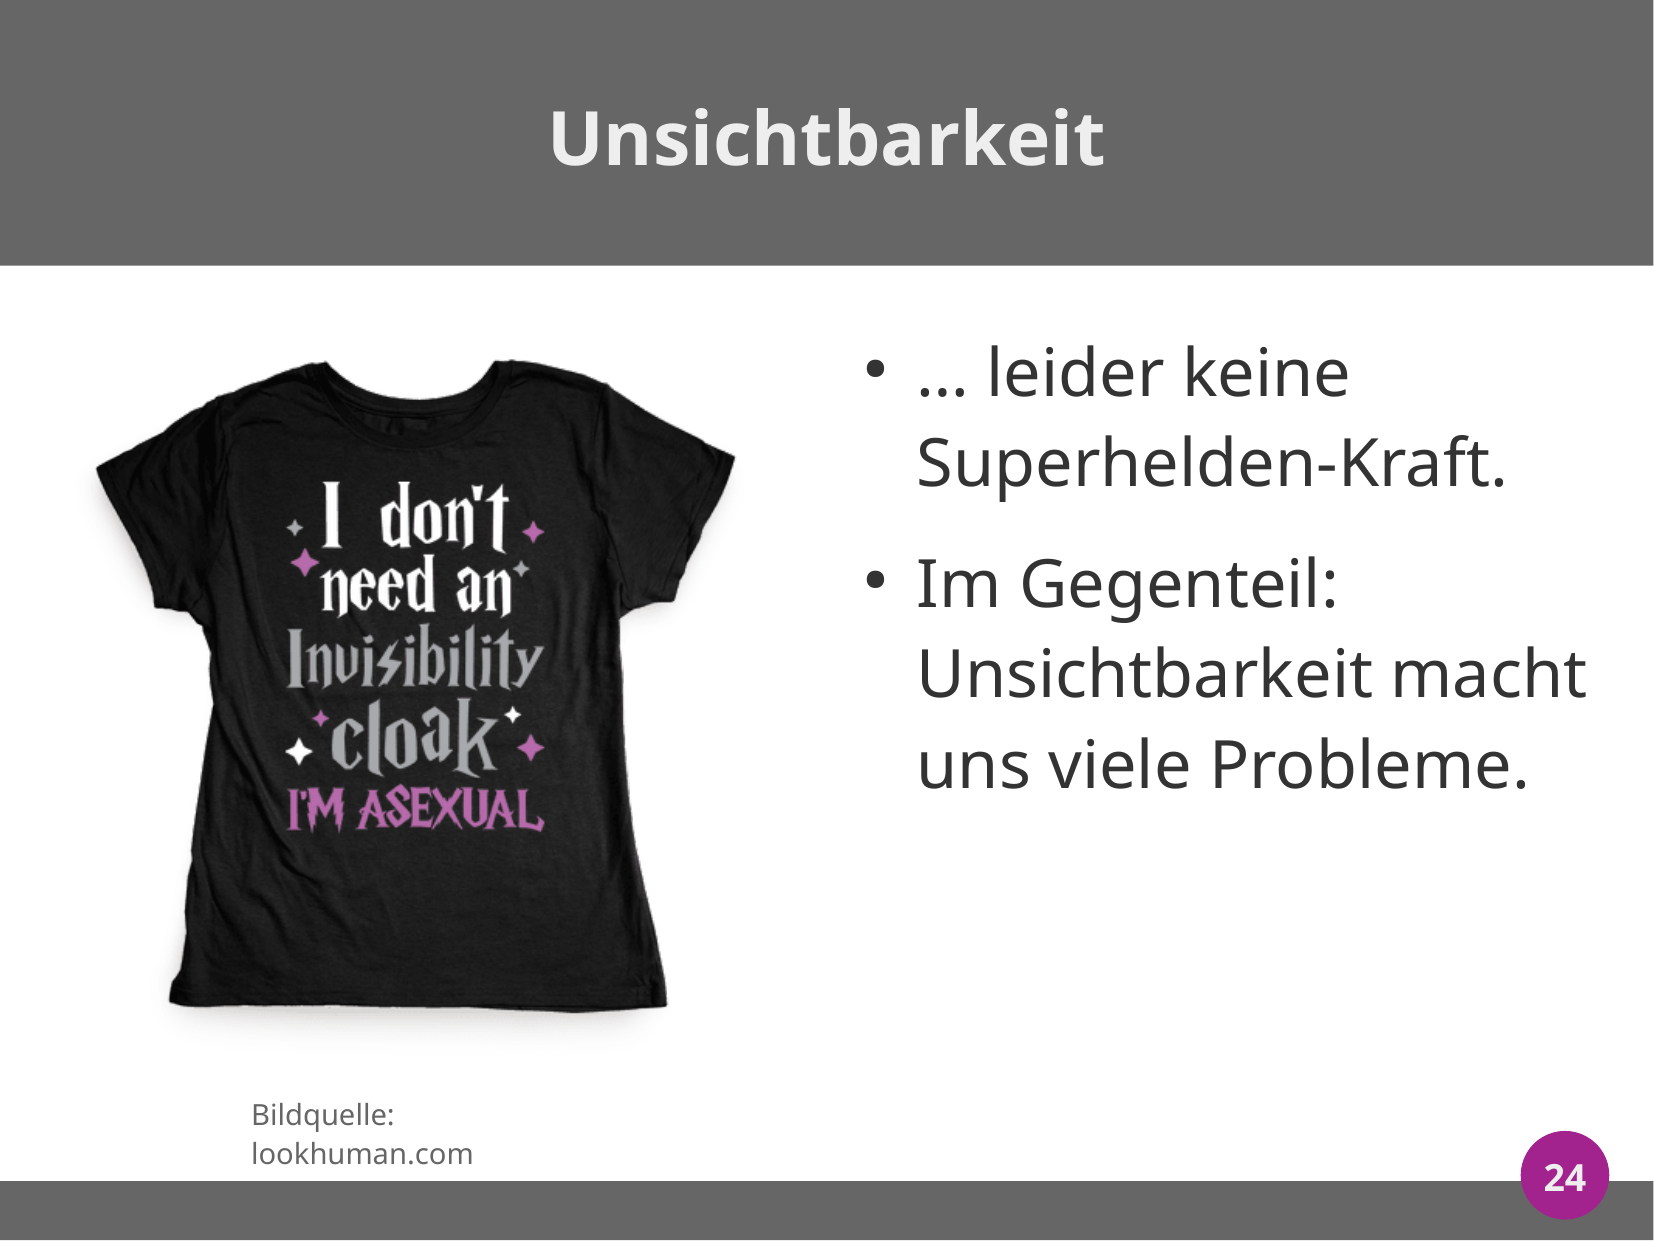

# Unsichtbarkeit
… leider keine Superhelden-Kraft.
Im Gegenteil: Unsichtbarkeit macht uns viele Probleme.
Bildquelle: lookhuman.com
24